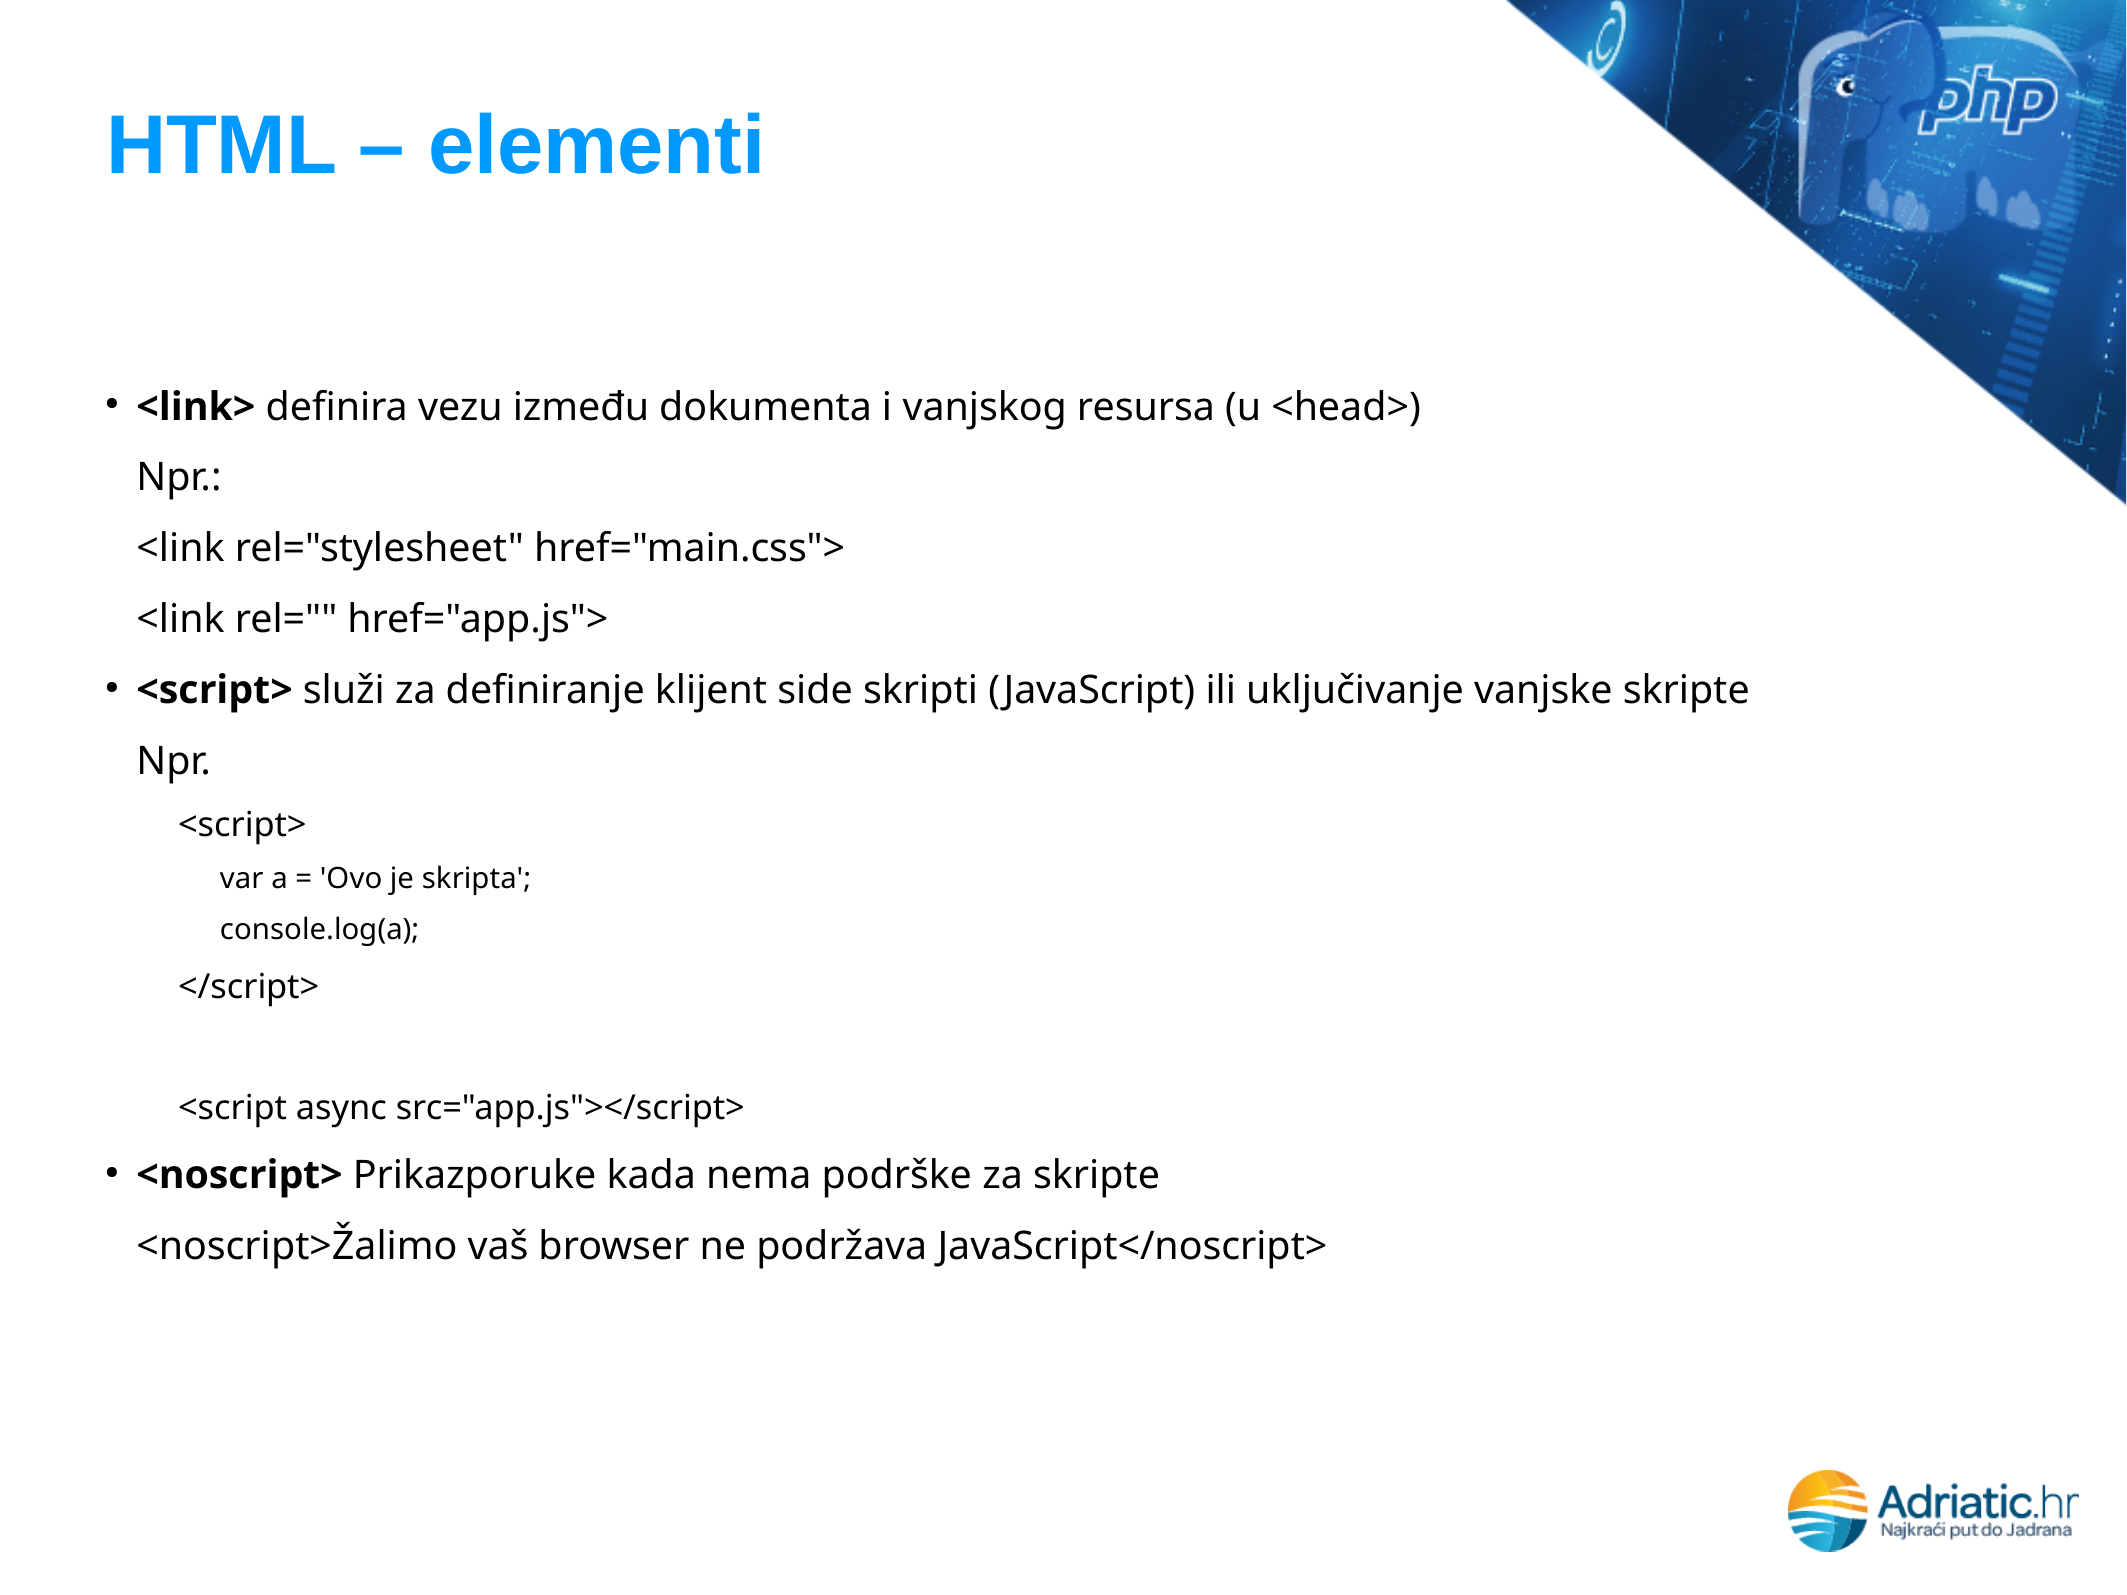

# HTML – elementi
<link> definira vezu između dokumenta i vanjskog resursa (u <head>)
Npr.:
<link rel="stylesheet" href="main.css">
<link rel="" href="app.js">
<script> služi za definiranje klijent side skripti (JavaScript) ili uključivanje vanjske skripte
Npr.
<script>
var a = 'Ovo je skripta';
console.log(a);
</script>
<script async src="app.js"></script>
<noscript> Prikazporuke kada nema podrške za skripte
<noscript>Žalimo vaš browser ne podržava JavaScript</noscript>